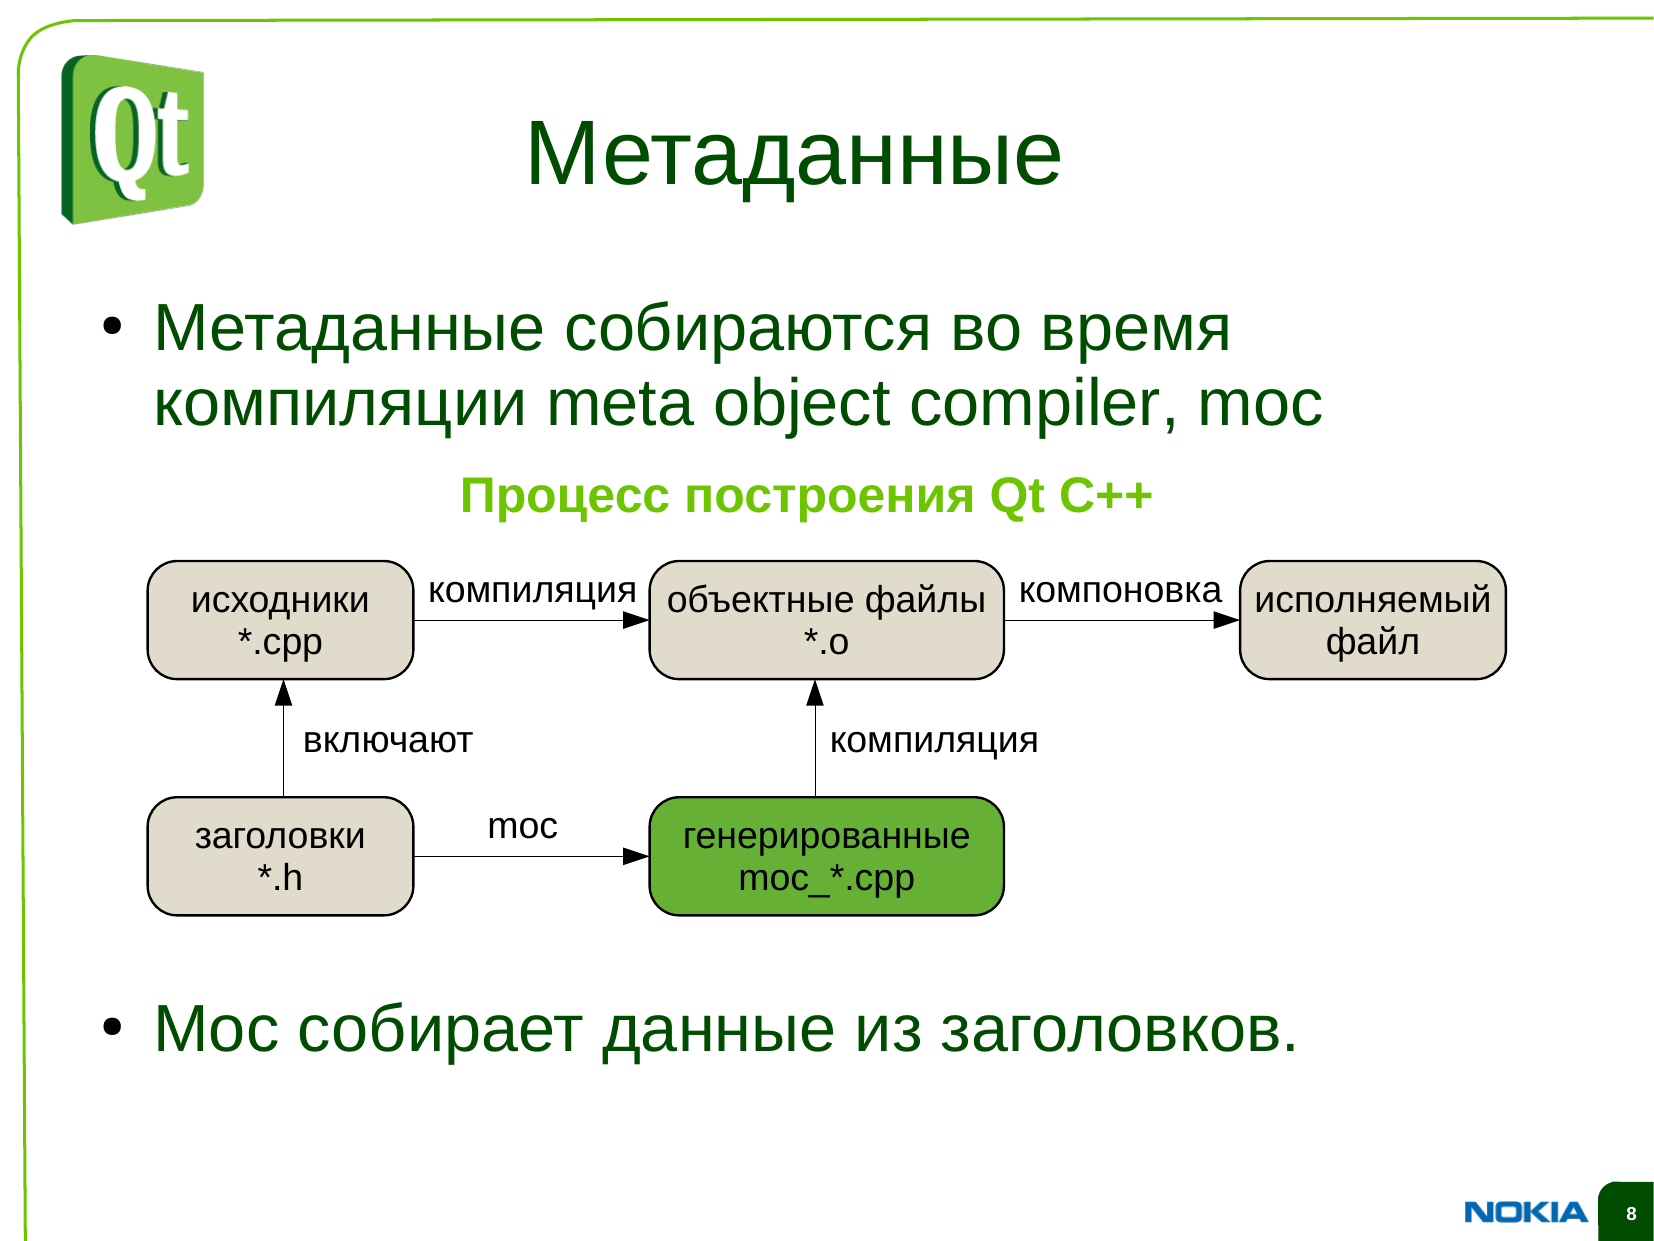

# Метаданные
Метаданные собираются во время компиляции meta object compiler, moc
Moc собирает данные из заголовков.
Процесс построения Qt C++
исходники
*.cpp
компиляция
объектные файлы
*.o
компоновка
исполняемый
файл
включают
компиляция
заголовки
*.h
moc
генерированные
moc_*.cpp